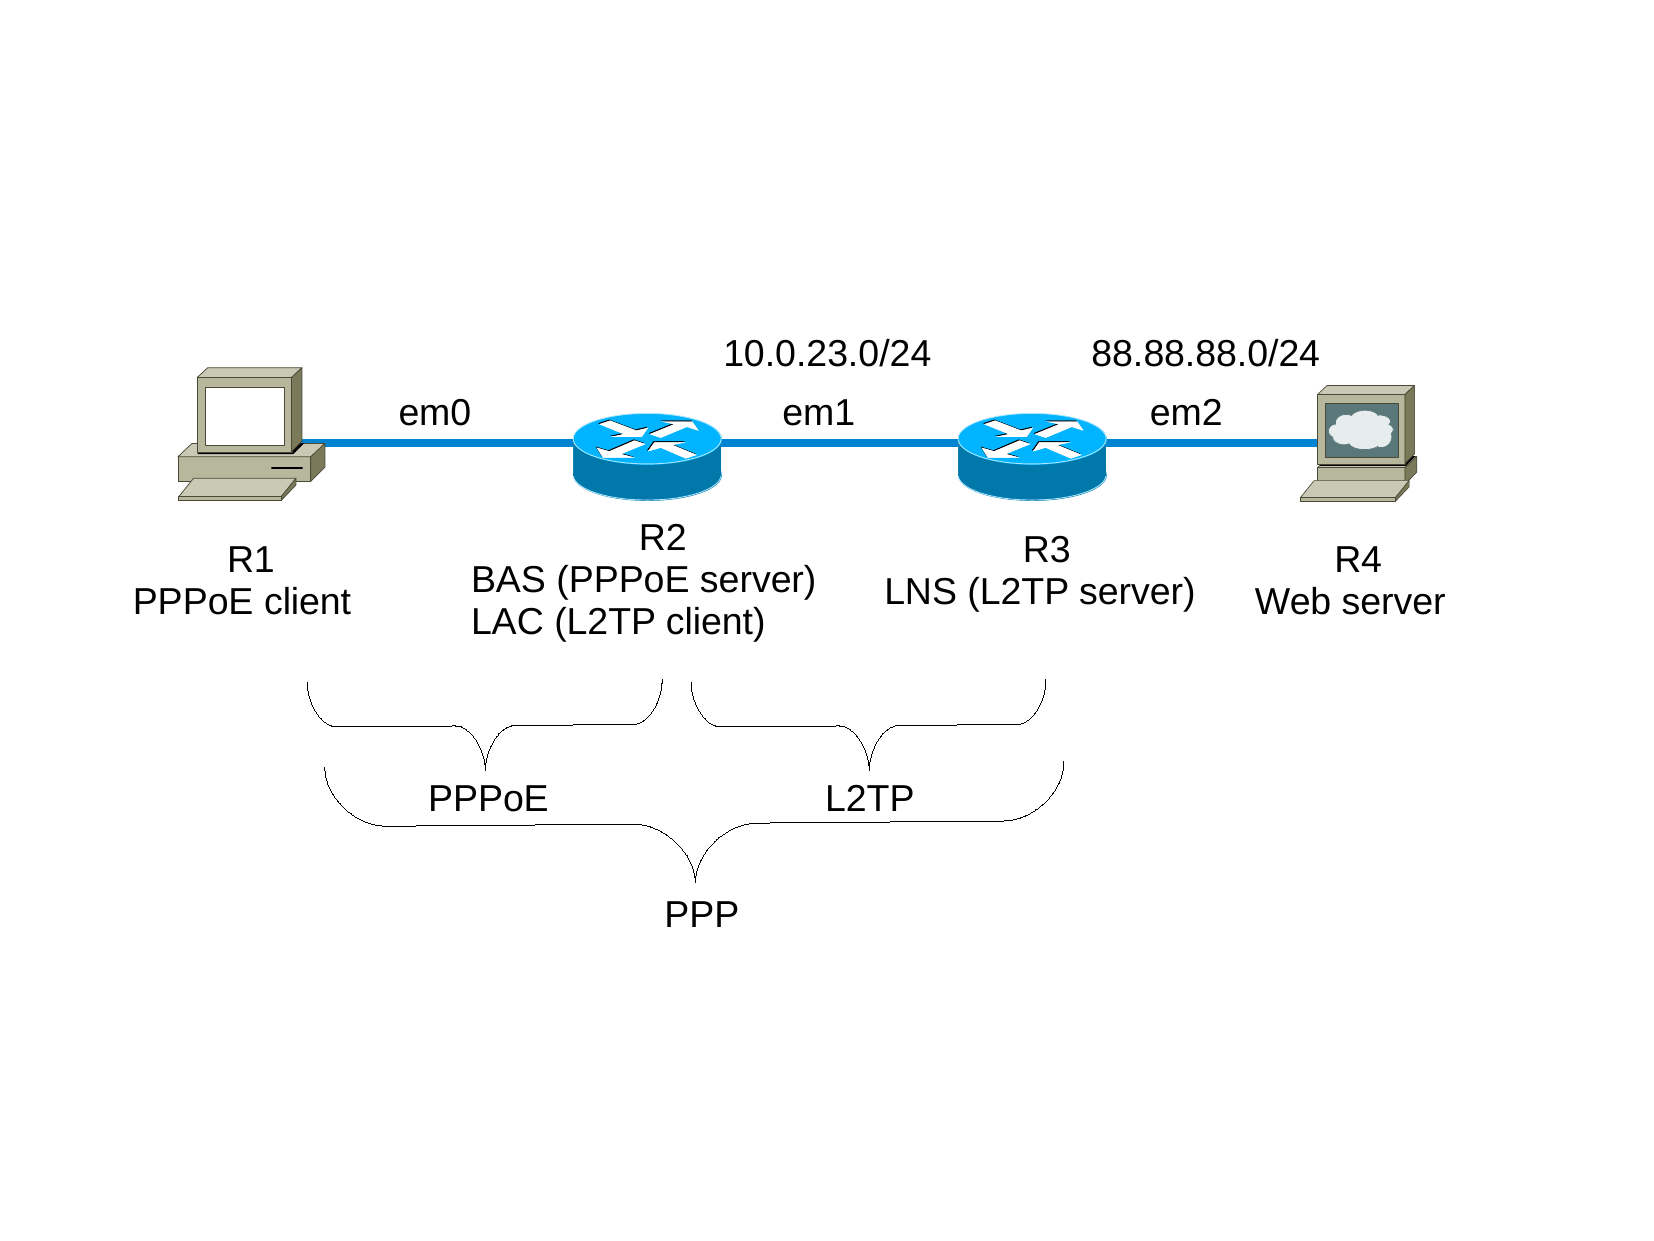

10.0.23.0/24
88.88.88.0/24
em0
em1
em2
R2
BAS (PPPoE server)
LAC (L2TP client)
R3
LNS (L2TP server)
R1
PPPoE client
R4
Web server
PPPoE
L2TP
PPP